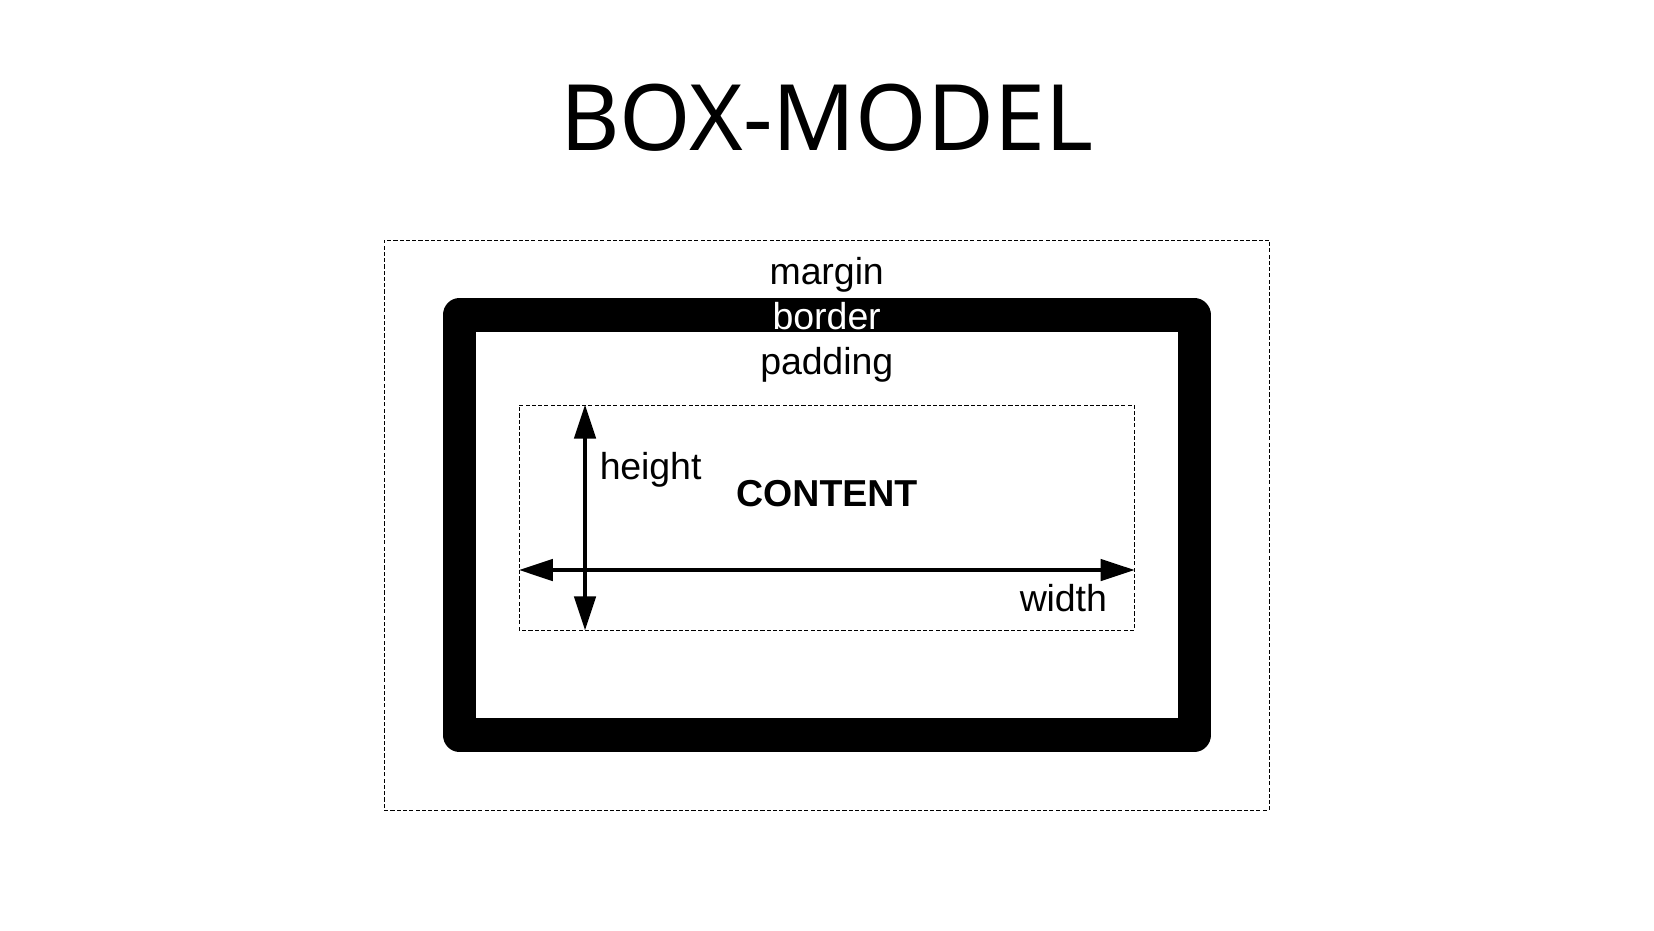

# BOX-MODEL
margin
border
padding
height
CONTENT
width